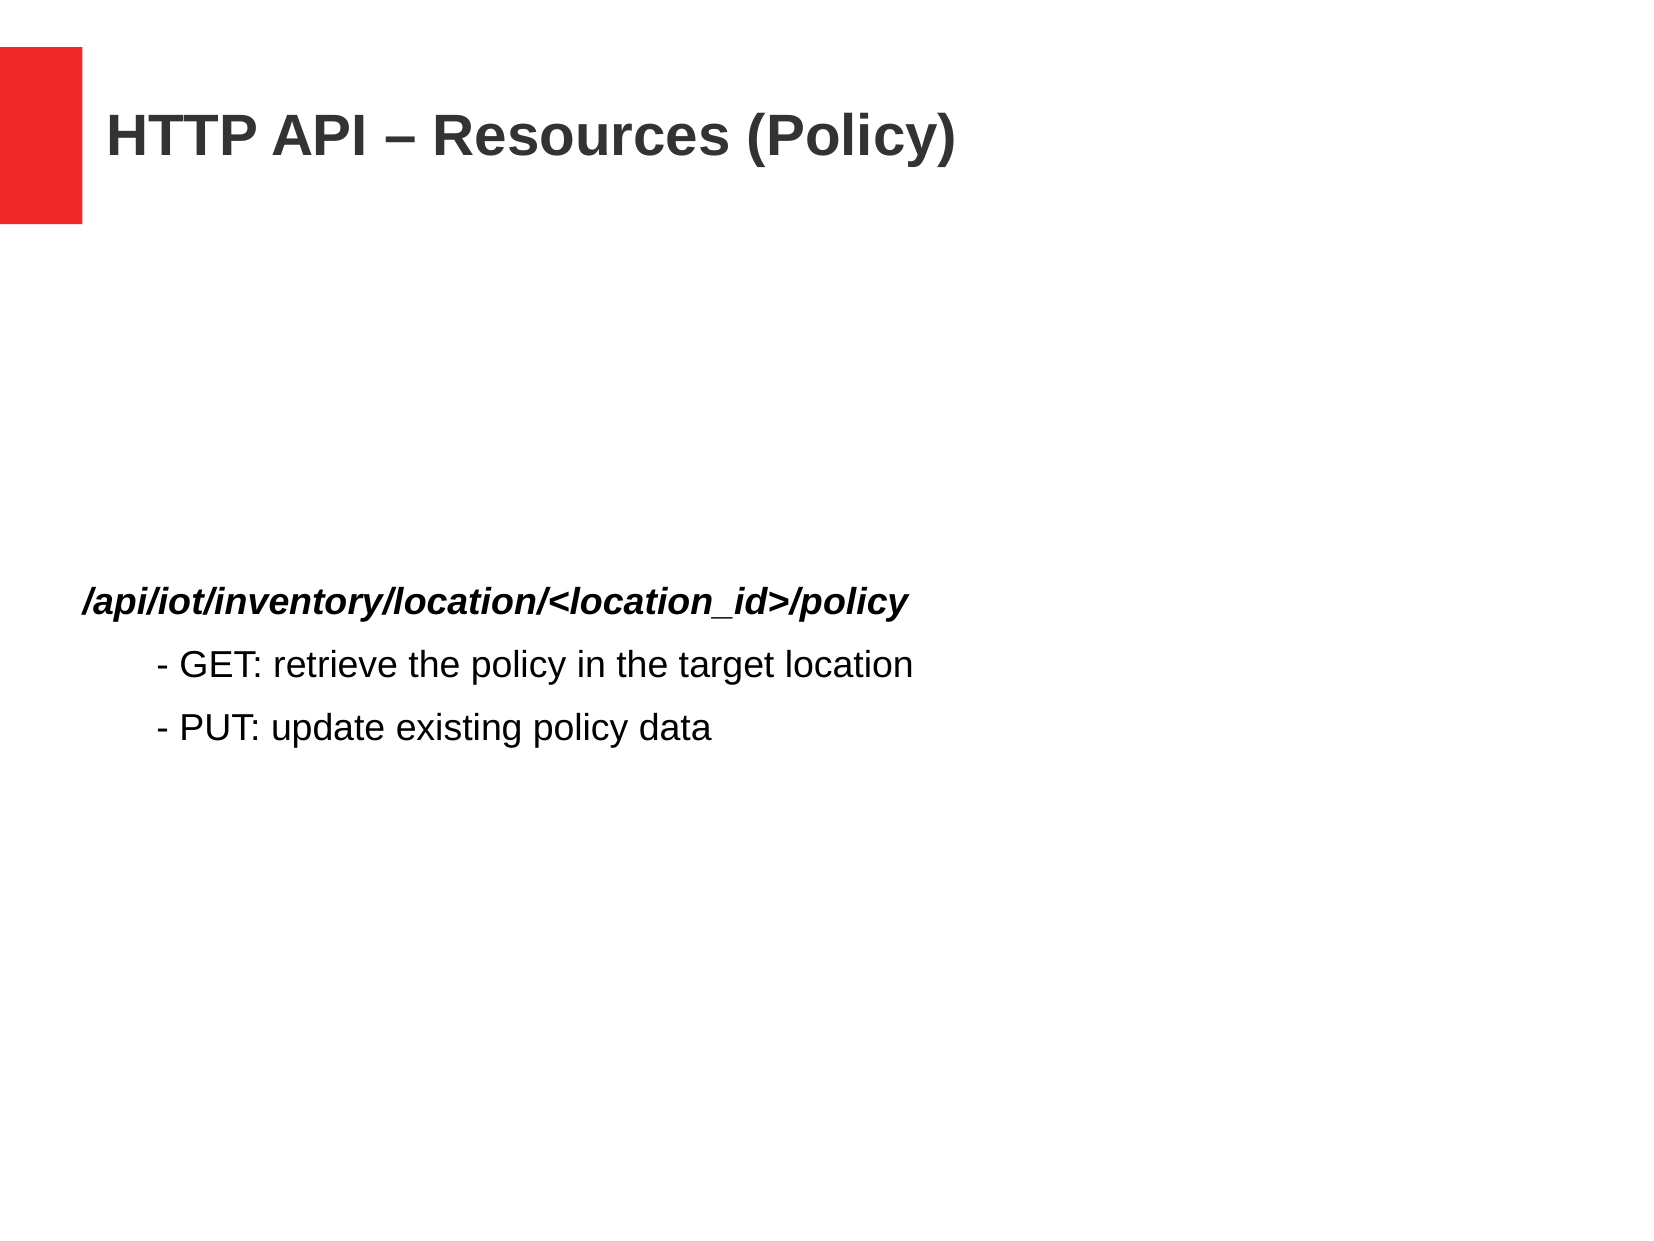

# HTTP API – Resources (Policy)
/api/iot/inventory/location/<location_id>/policy
	- GET: retrieve the policy in the target location
	- PUT: update existing policy data